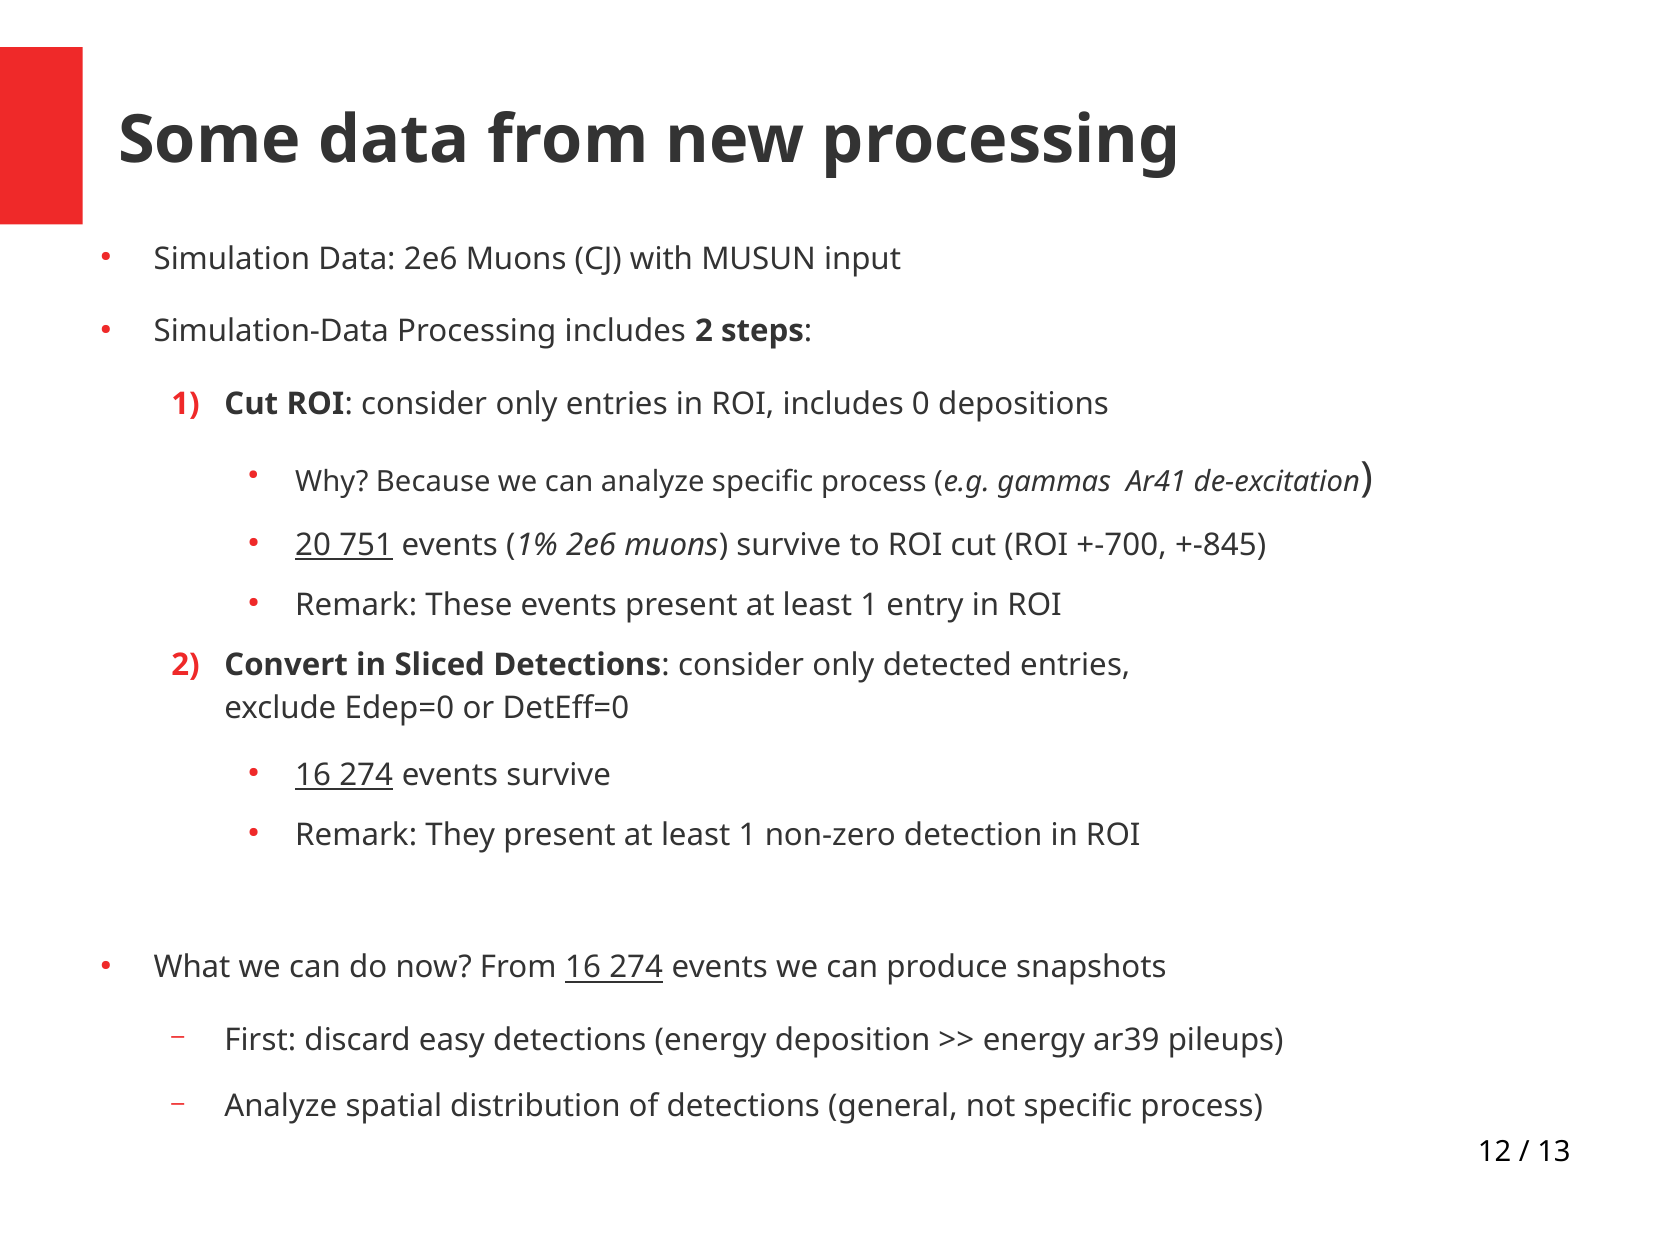

# Some data from new processing
Simulation Data: 2e6 Muons (CJ) with MUSUN input
Simulation-Data Processing includes 2 steps:
Cut ROI: consider only entries in ROI, includes 0 depositions
Why? Because we can analyze specific process (e.g. gammas Ar41 de-excitation)
20 751 events (1% 2e6 muons) survive to ROI cut (ROI +-700, +-845)
Remark: These events present at least 1 entry in ROI
Convert in Sliced Detections: consider only detected entries,
exclude Edep=0 or DetEff=0
16 274 events survive
Remark: They present at least 1 non-zero detection in ROI
What we can do now? From 16 274 events we can produce snapshots
First: discard easy detections (energy deposition >> energy ar39 pileups)
Analyze spatial distribution of detections (general, not specific process)
12